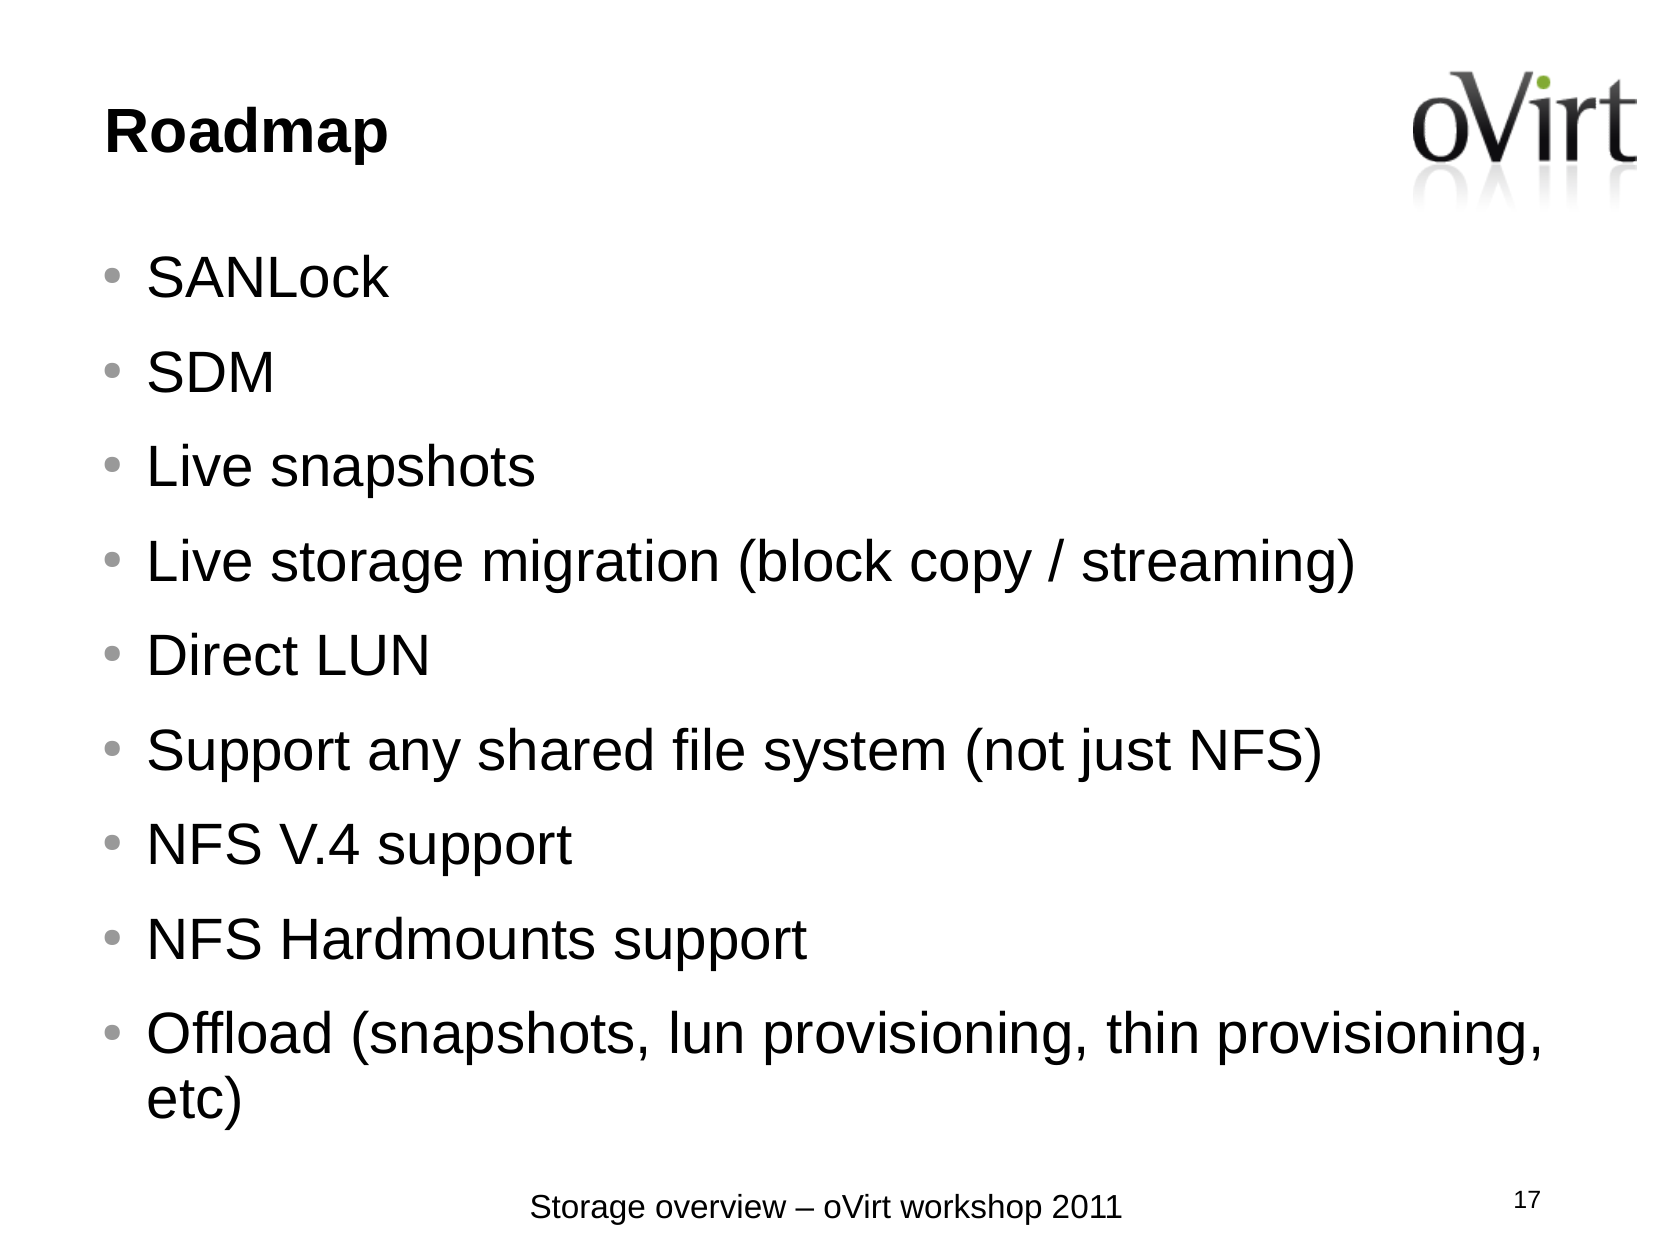

# Roadmap
SANLock
SDM
Live snapshots
Live storage migration (block copy / streaming)
Direct LUN
Support any shared file system (not just NFS)
NFS V.4 support
NFS Hardmounts support
Offload (snapshots, lun provisioning, thin provisioning, etc)